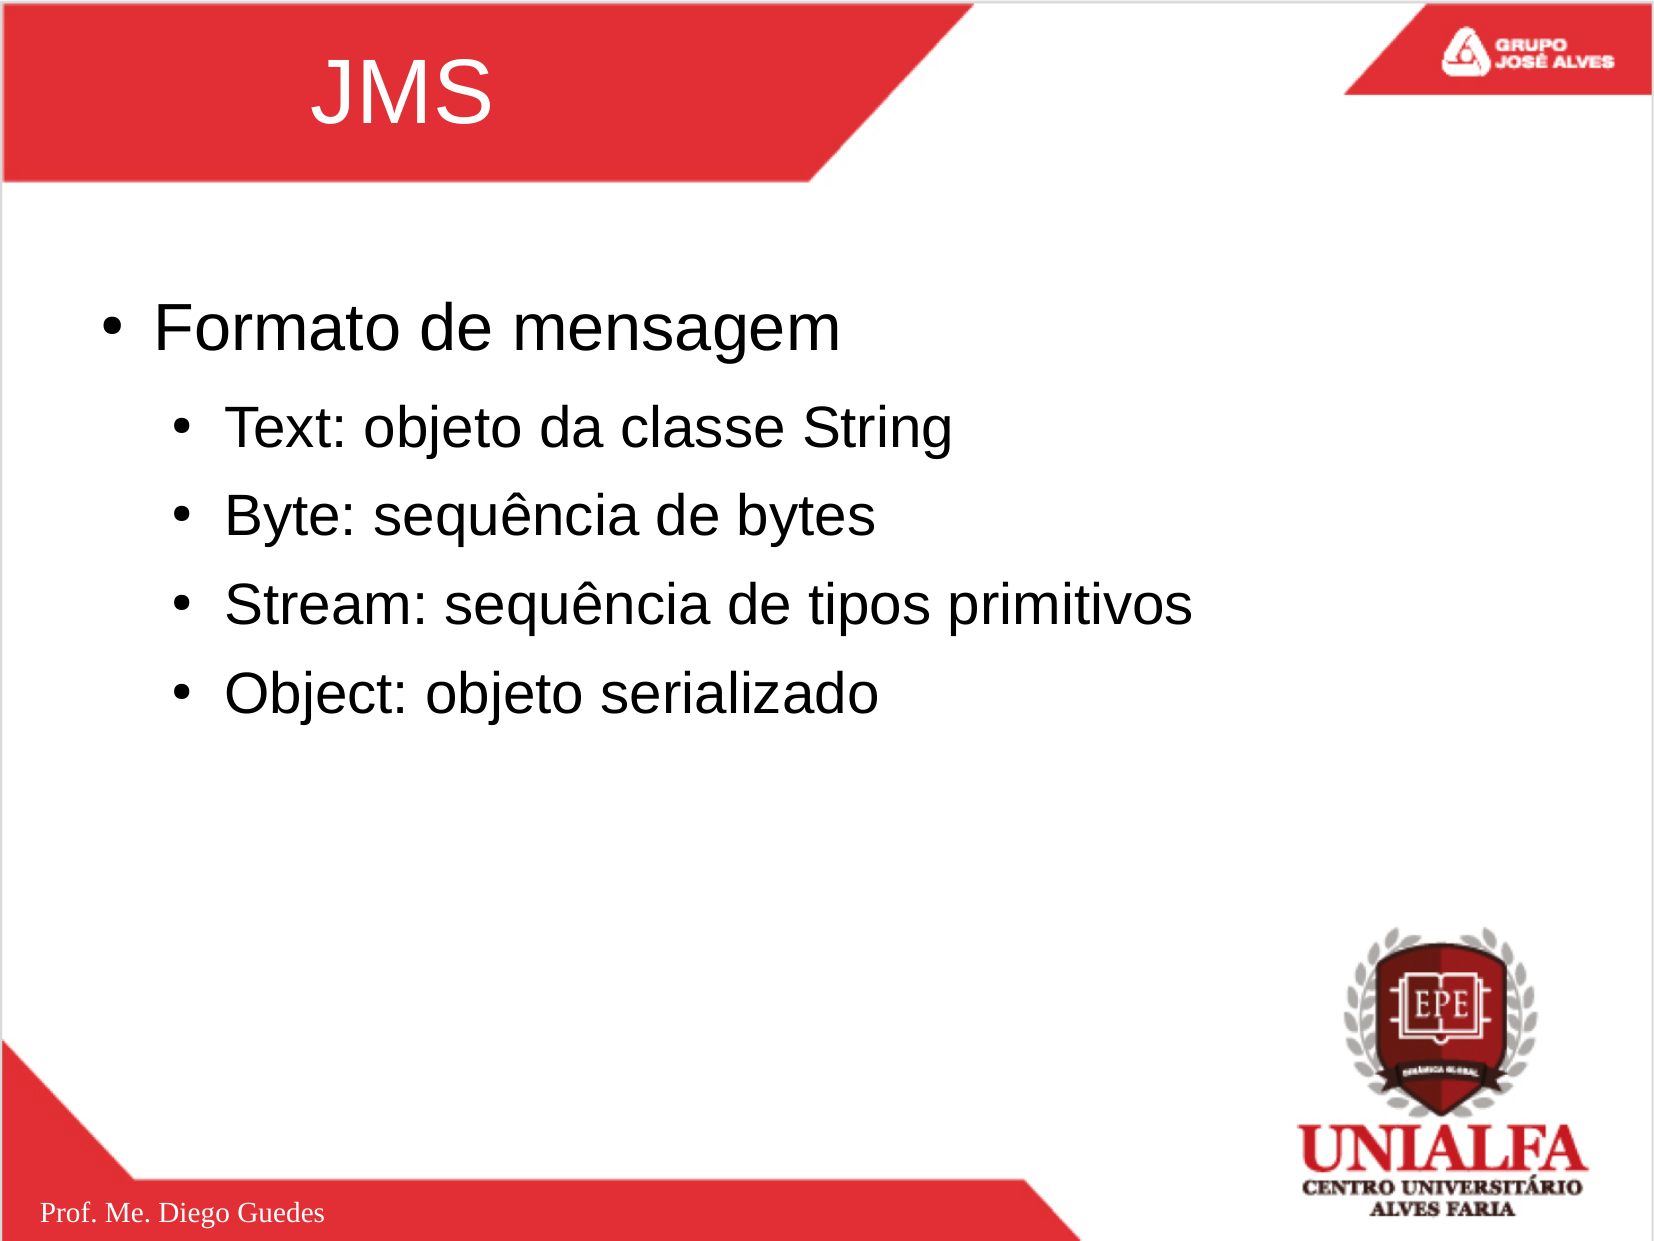

# JMS
Formato de mensagem
Text: objeto da classe String
Byte: sequência de bytes
Stream: sequência de tipos primitivos
Object: objeto serializado